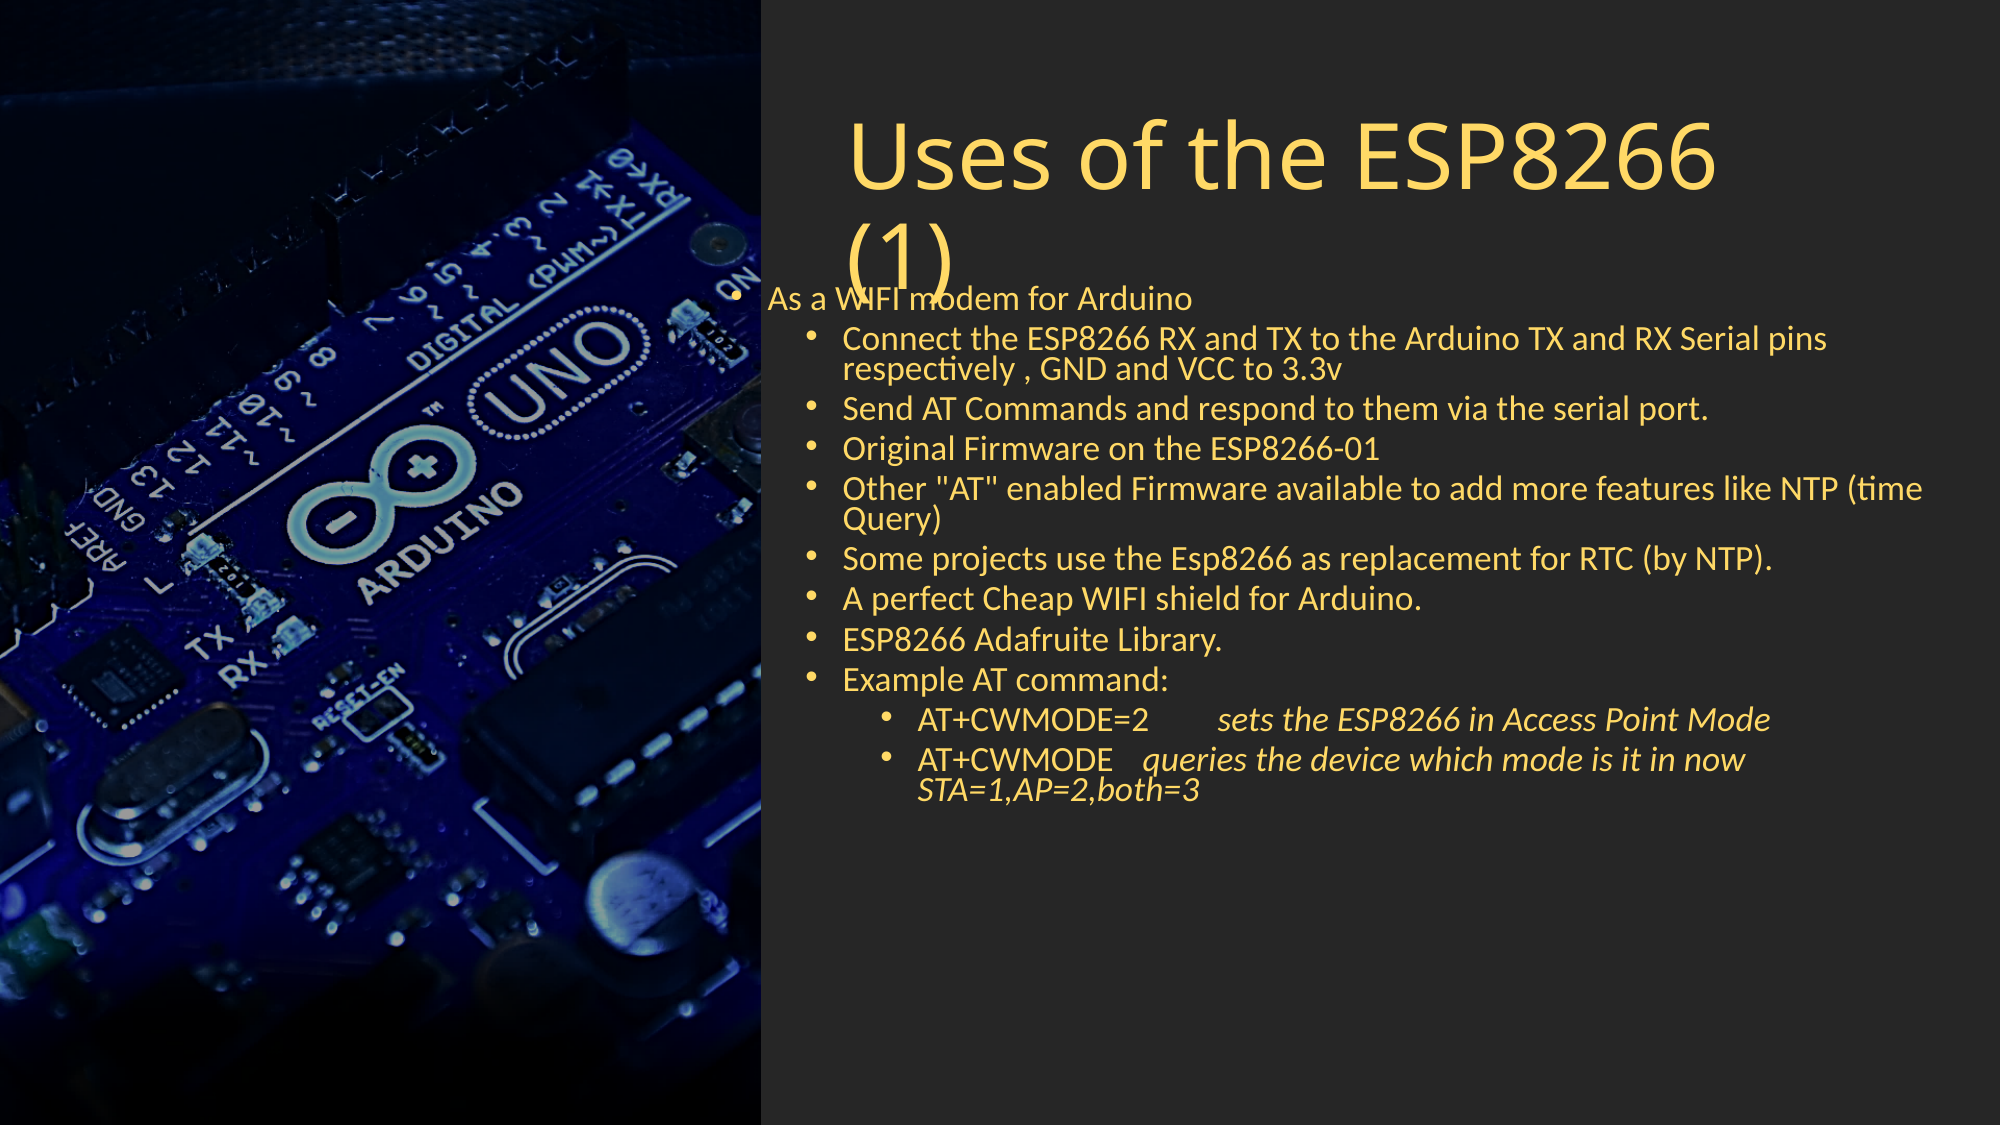

# Uses of the ESP8266 (1)
As a WIFI modem for Arduino
Connect the ESP8266 RX and TX to the Arduino TX and RX Serial pins respectively , GND and VCC to 3.3v
Send AT Commands and respond to them via the serial port.
Original Firmware on the ESP8266-01
Other "AT" enabled Firmware available to add more features like NTP (time Query)
Some projects use the Esp8266 as replacement for RTC (by NTP).
A perfect Cheap WIFI shield for Arduino.
ESP8266 Adafruite Library.
Example AT command:
AT+CWMODE=2	sets the ESP8266 in Access Point Mode
AT+CWMODE	queries the device which mode is it in now STA=1,AP=2,both=3